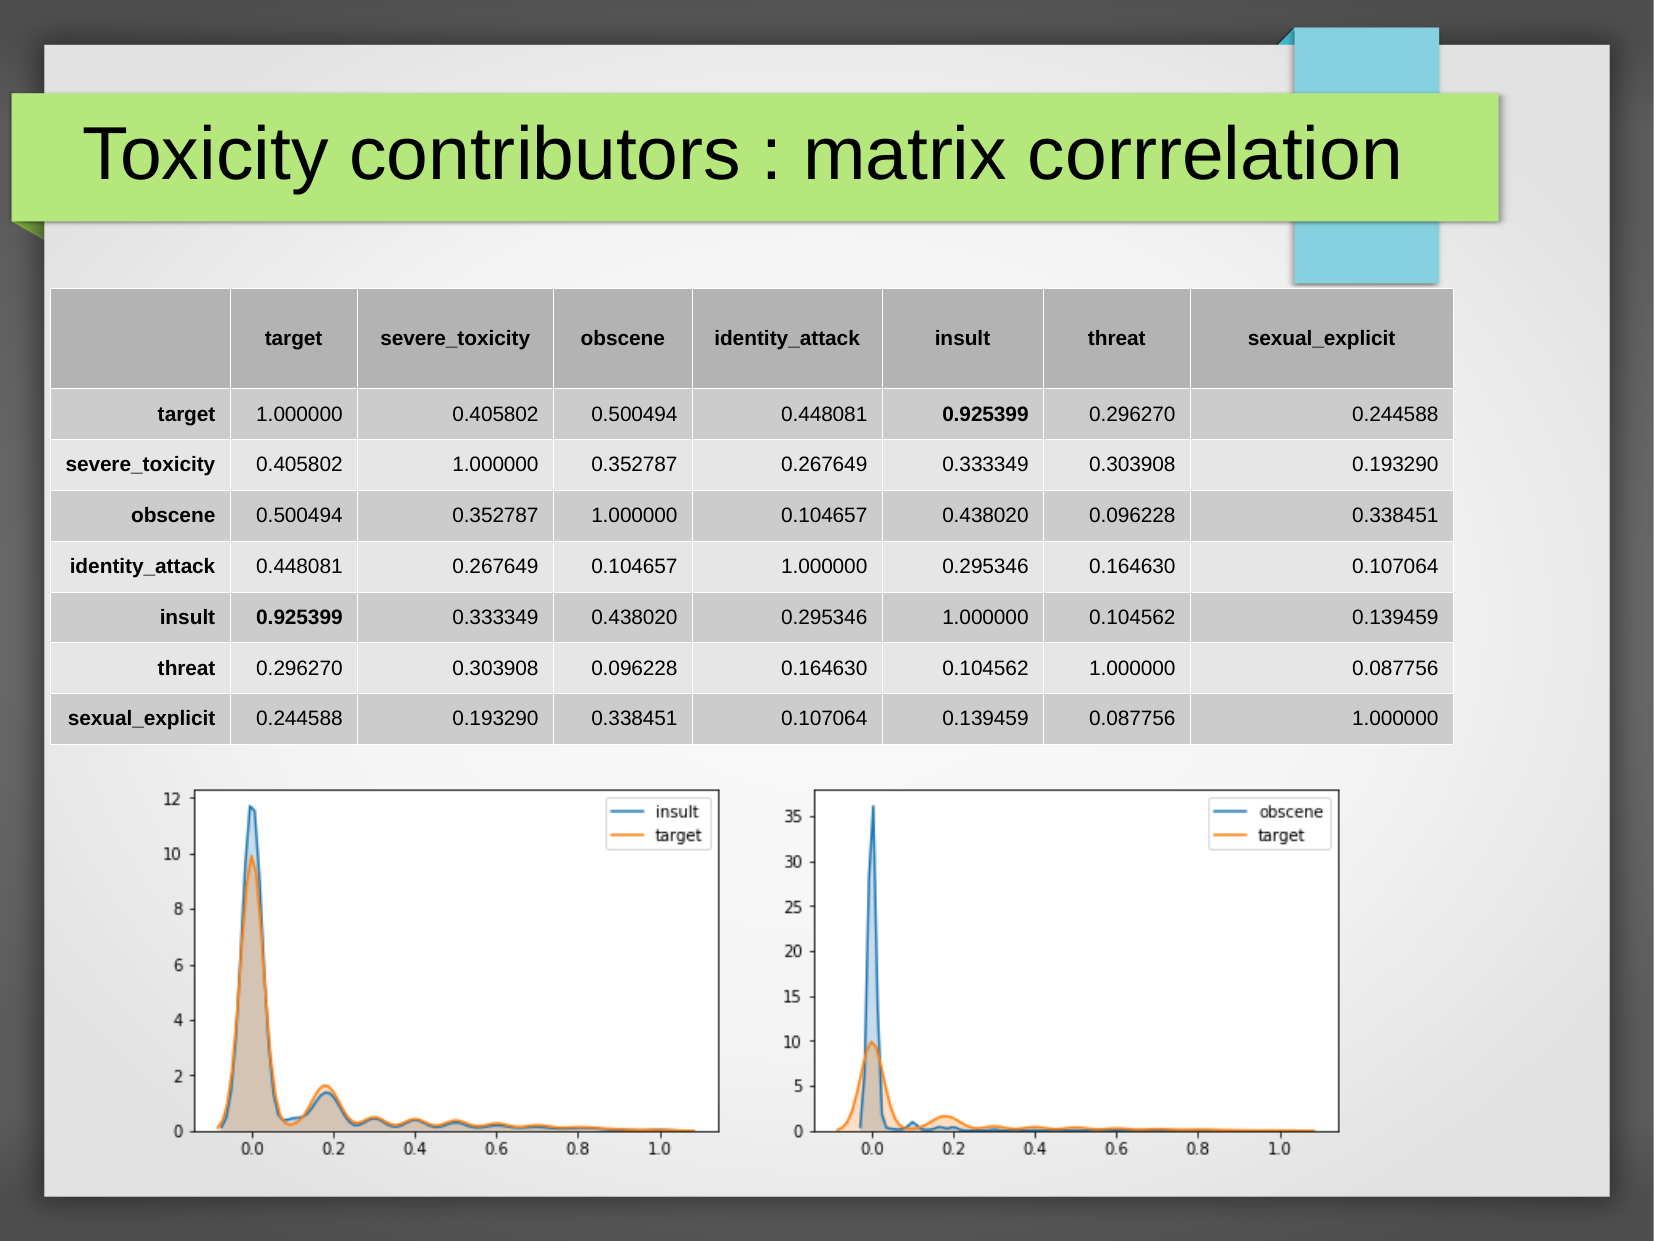

# Toxicity contributors : matrix corrrelation
| | target | severe\_toxicity | obscene | identity\_attack | insult | threat | sexual\_explicit |
| --- | --- | --- | --- | --- | --- | --- | --- |
| target | 1.000000 | 0.405802 | 0.500494 | 0.448081 | 0.925399 | 0.296270 | 0.244588 |
| severe\_toxicity | 0.405802 | 1.000000 | 0.352787 | 0.267649 | 0.333349 | 0.303908 | 0.193290 |
| obscene | 0.500494 | 0.352787 | 1.000000 | 0.104657 | 0.438020 | 0.096228 | 0.338451 |
| identity\_attack | 0.448081 | 0.267649 | 0.104657 | 1.000000 | 0.295346 | 0.164630 | 0.107064 |
| insult | 0.925399 | 0.333349 | 0.438020 | 0.295346 | 1.000000 | 0.104562 | 0.139459 |
| threat | 0.296270 | 0.303908 | 0.096228 | 0.164630 | 0.104562 | 1.000000 | 0.087756 |
| sexual\_explicit | 0.244588 | 0.193290 | 0.338451 | 0.107064 | 0.139459 | 0.087756 | 1.000000 |